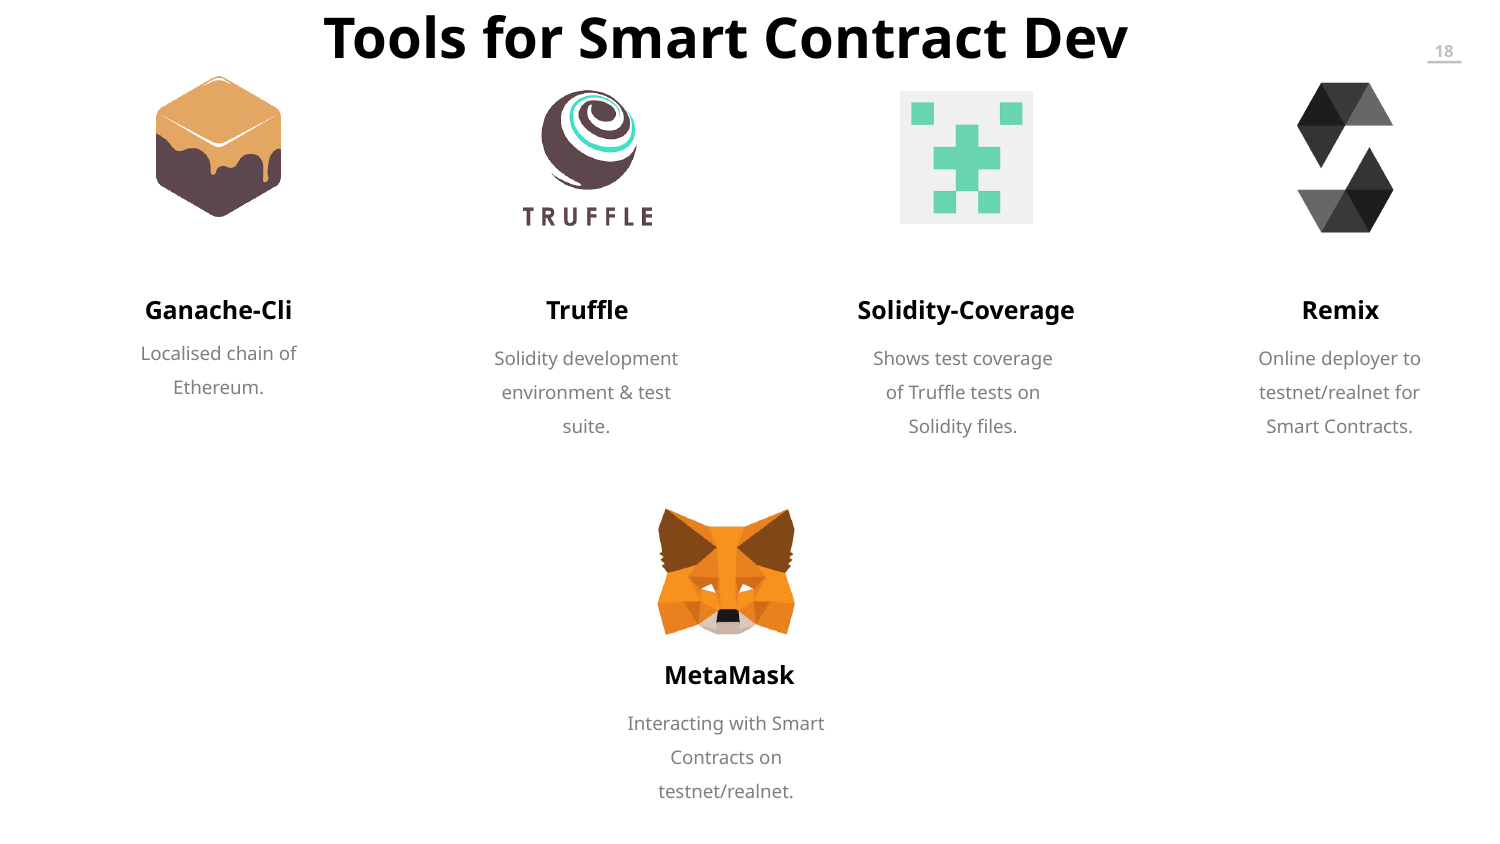

Tools for Smart Contract Dev
Ganache-Cli
Truffle
Solidity-Coverage
Remix
Localised chain of Ethereum.
Solidity development environment & test suite.
Shows test coverage of Truffle tests on Solidity files.
Online deployer to testnet/realnet for Smart Contracts.
MetaMask
Interacting with Smart Contracts on testnet/realnet.